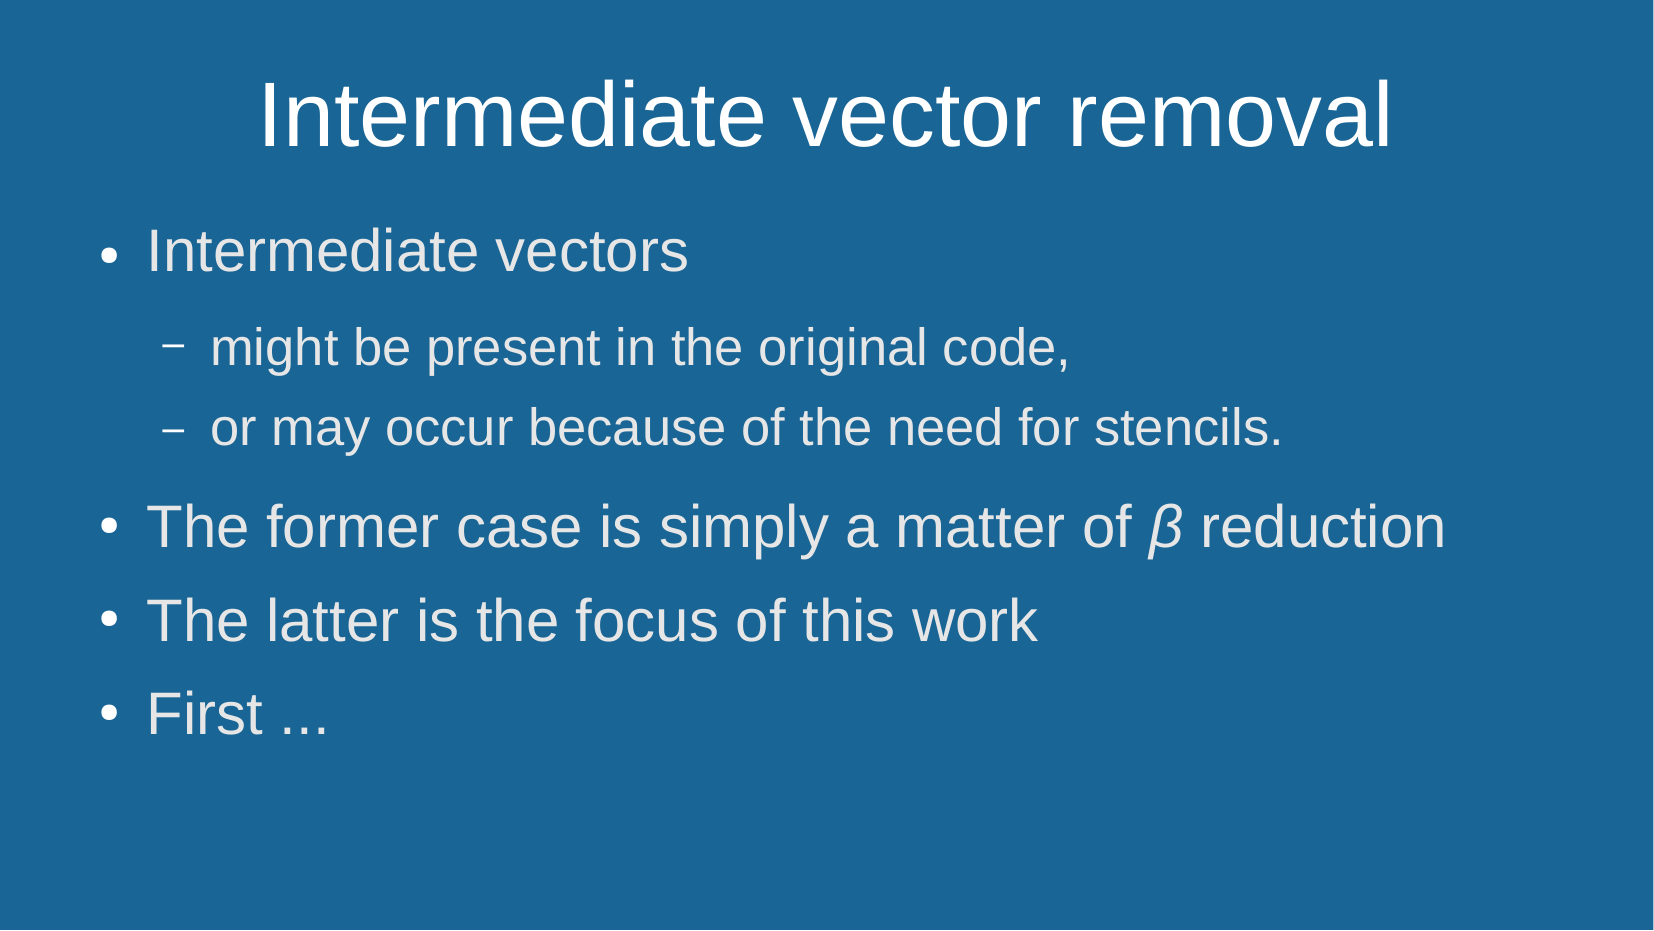

# Intermediate vector removal
﻿Intermediate vectors
might be present in the original code,
or ﻿may occur because of the need for stencils.
The former case is simply a matter of β reduction
The latter is the focus of this work
First ...